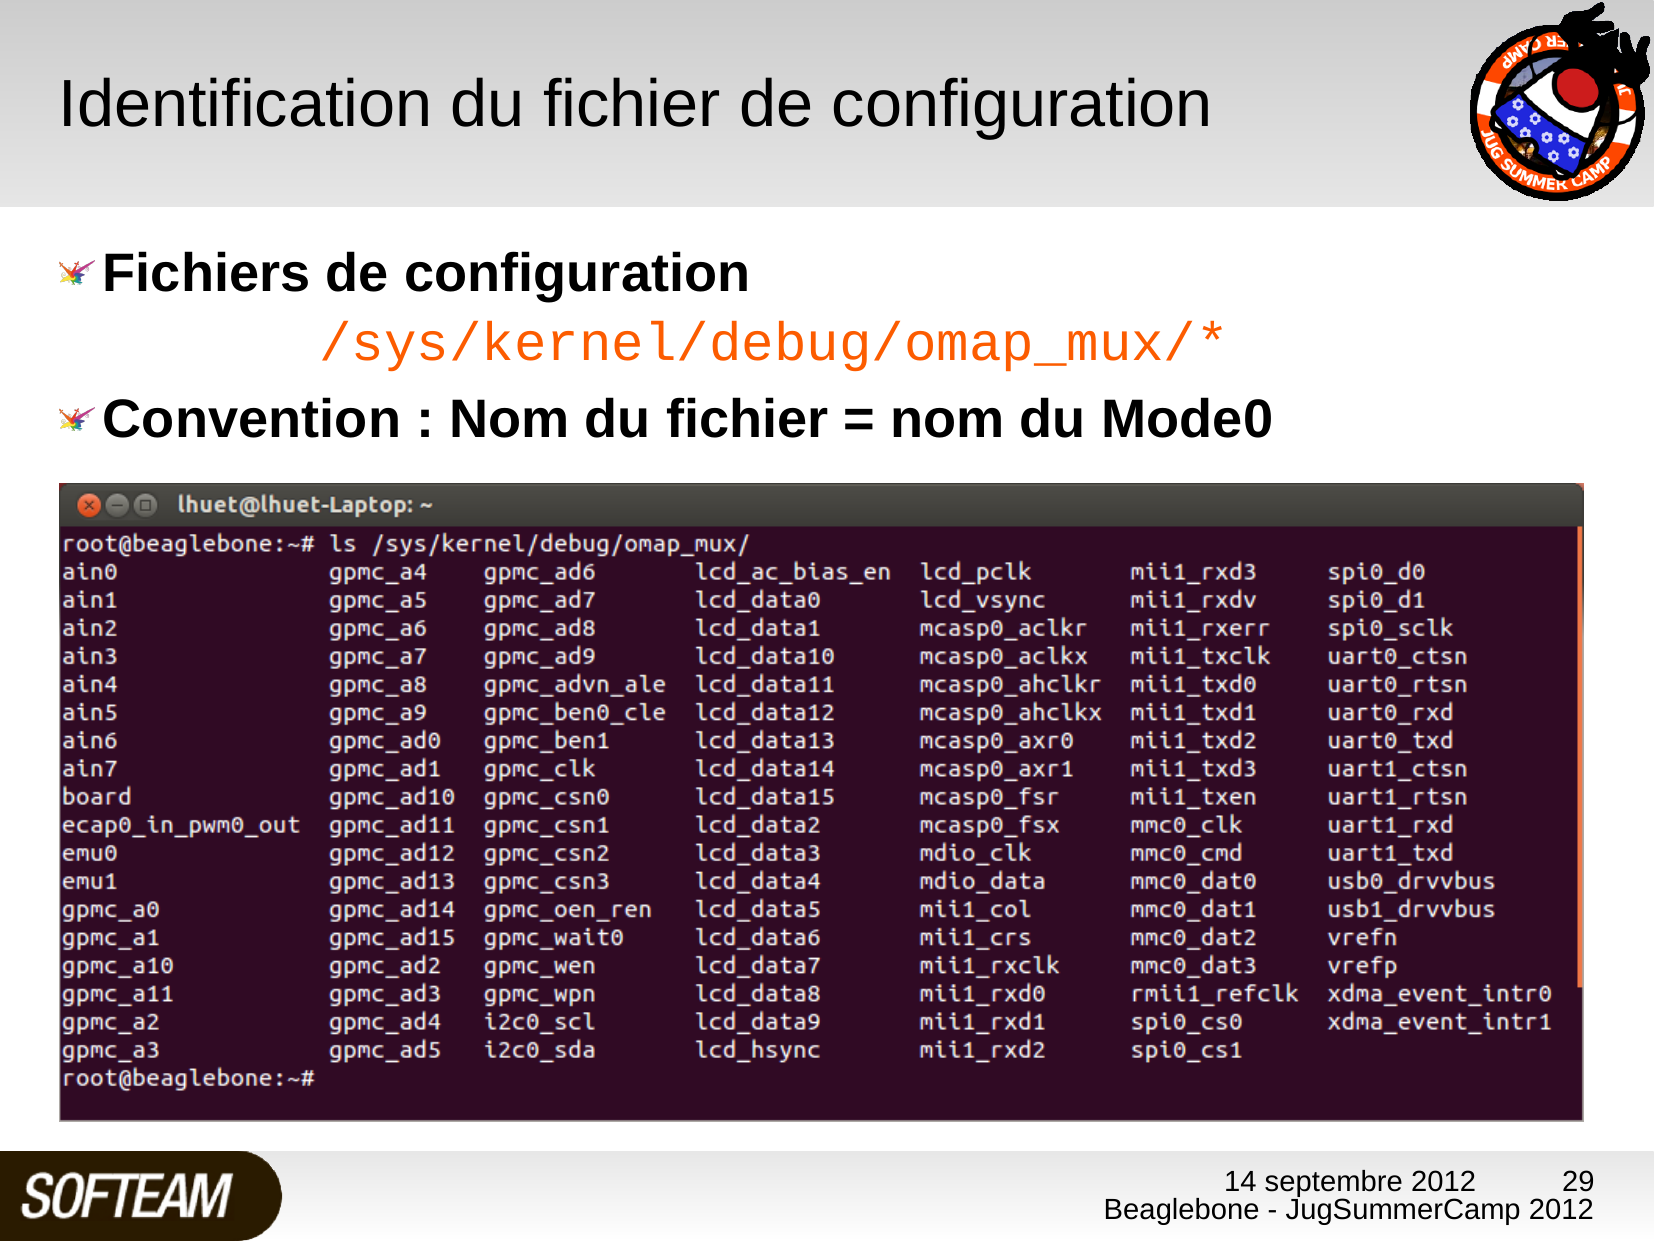

# Identification du fichier de configuration
Fichiers de configuration
 /sys/kernel/debug/omap_mux/*
Convention : Nom du fichier = nom du Mode0
14 septembre 2012
29
Beaglebone - JugSummerCamp 2012